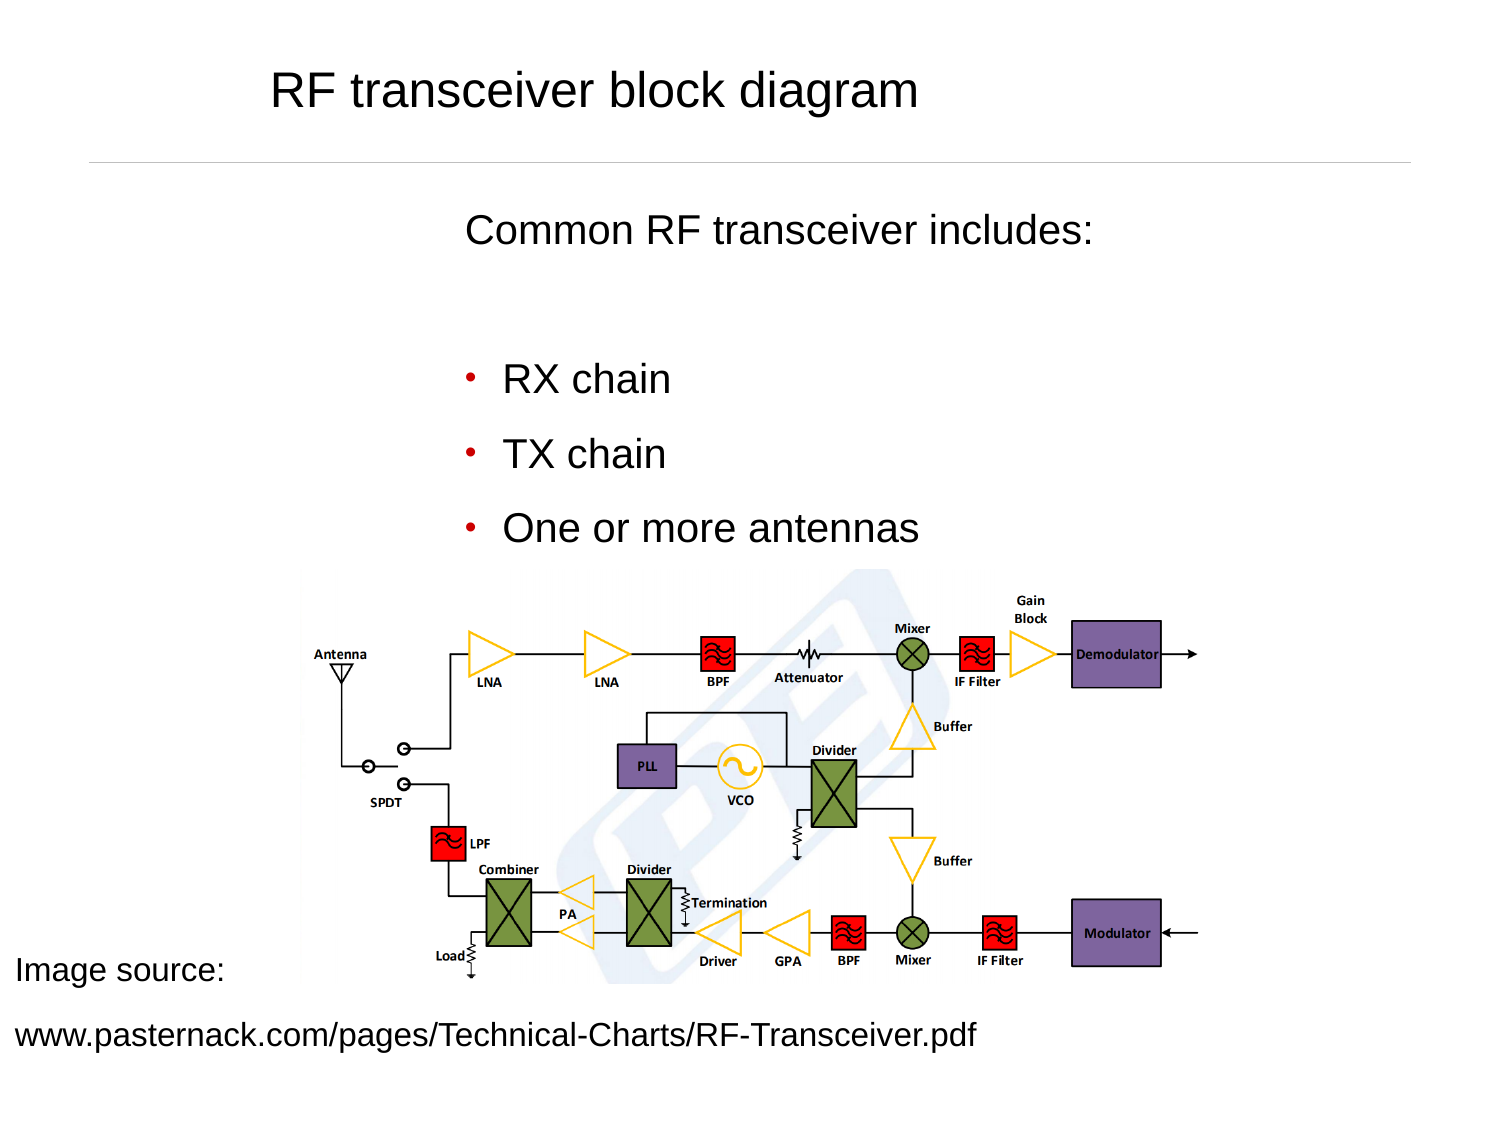

RF transceiver block diagram
# Common RF transceiver includes:
RX chain
TX chain
One or more antennas
Image source:
www.pasternack.com/pages/Technical-Charts/RF-Transceiver.pdf